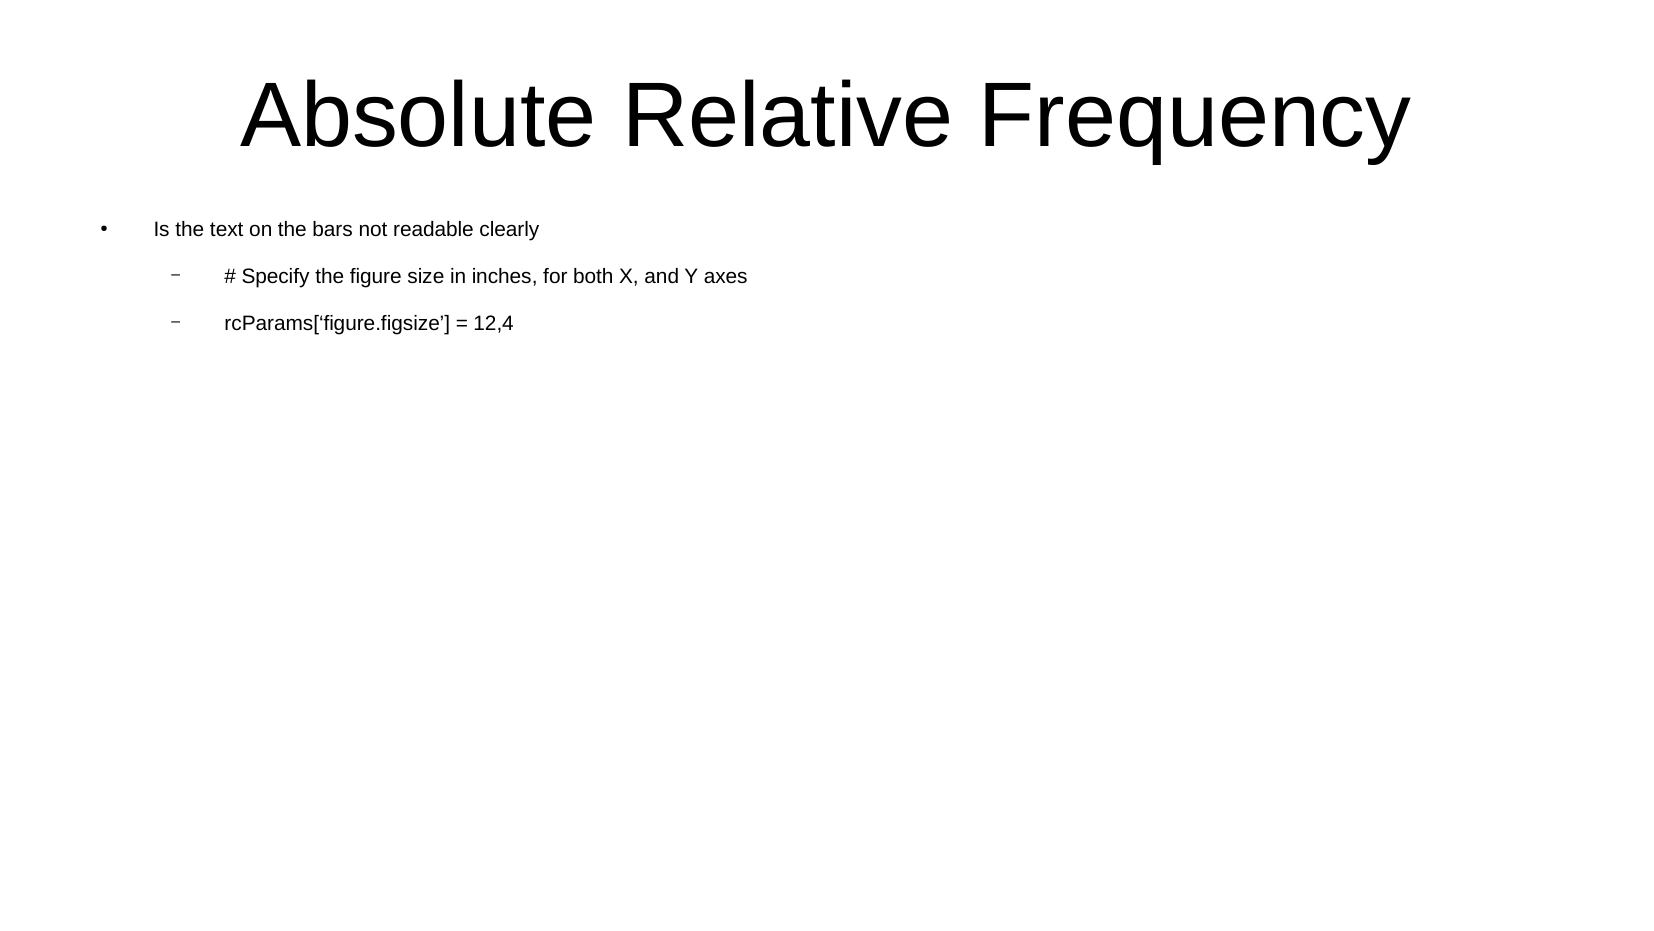

# Absolute Relative Frequency
Is the text on the bars not readable clearly
# Specify the figure size in inches, for both X, and Y axes
rcParams[‘figure.figsize’] = 12,4